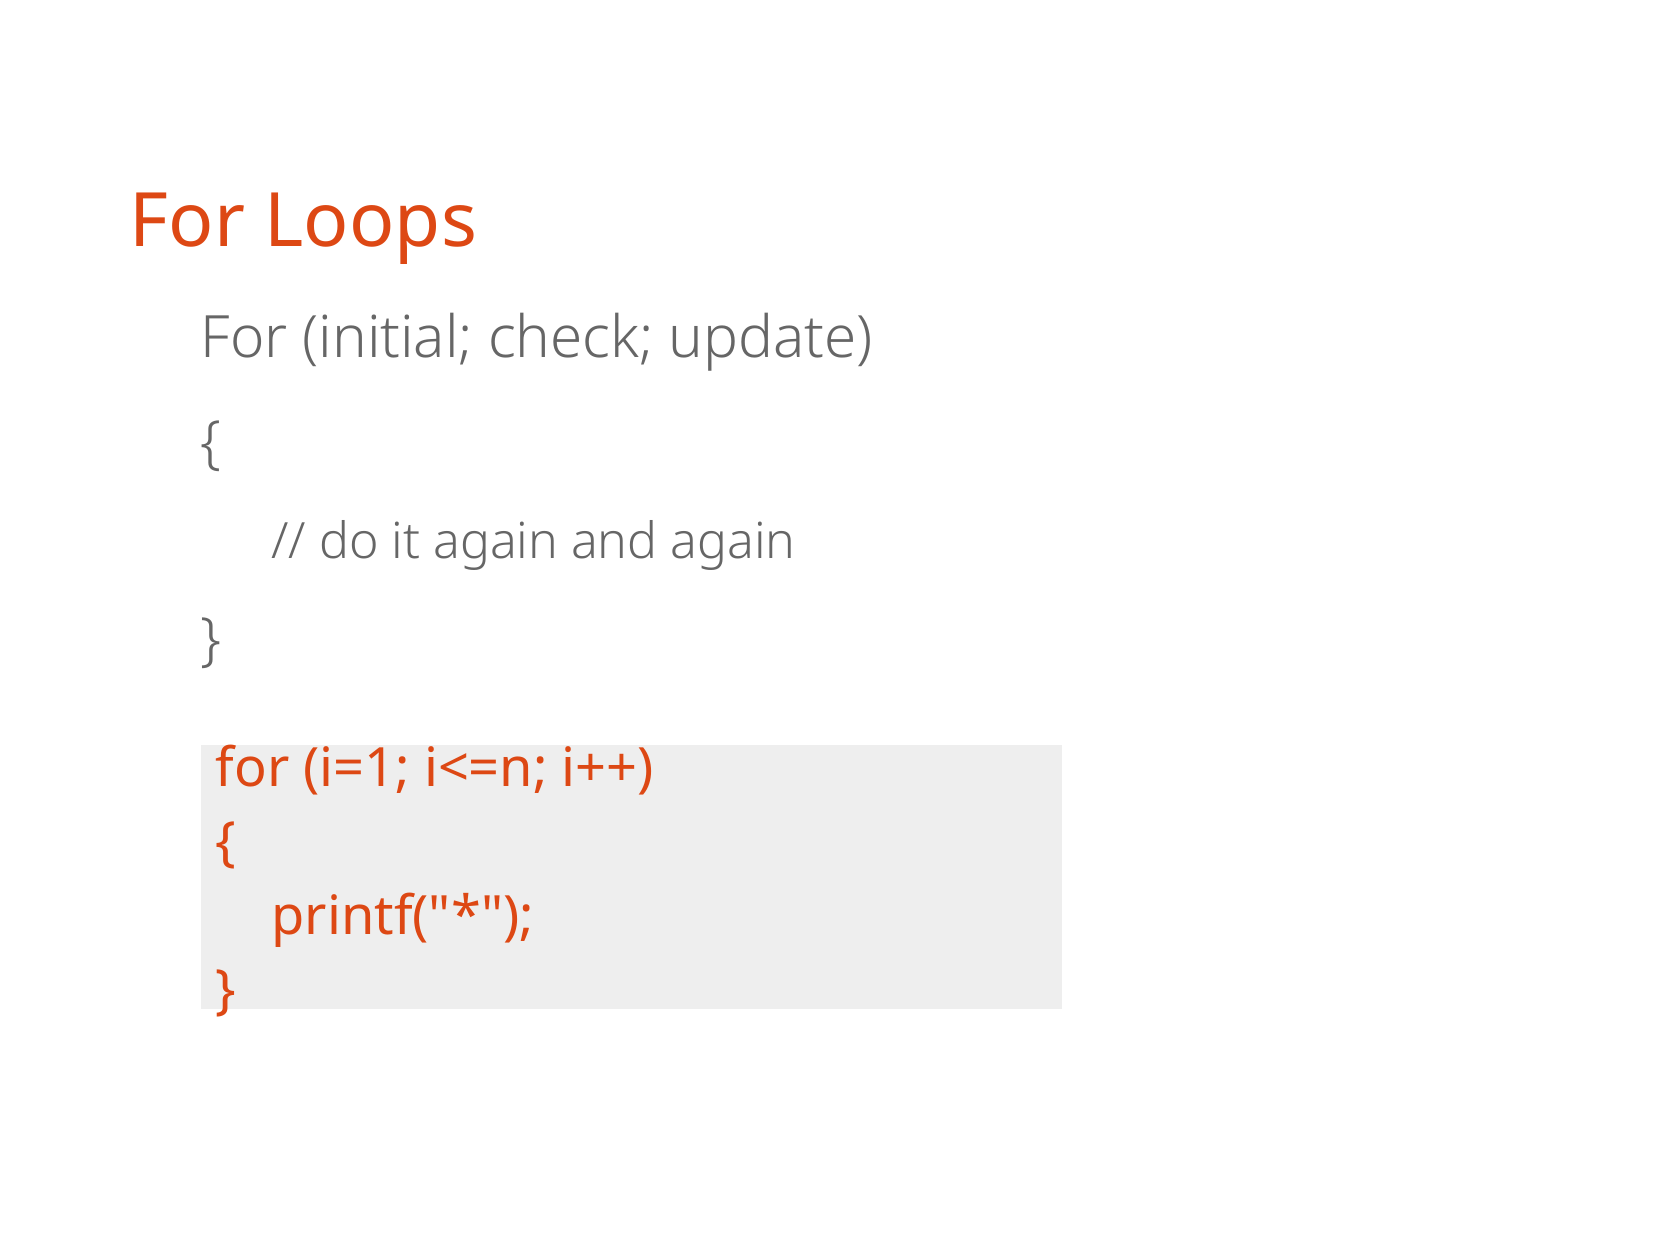

# For Loops
For (initial; check; update)
{
// do it again and again
}
for (i=1; i<=n; i++)
{
 printf("*");
}